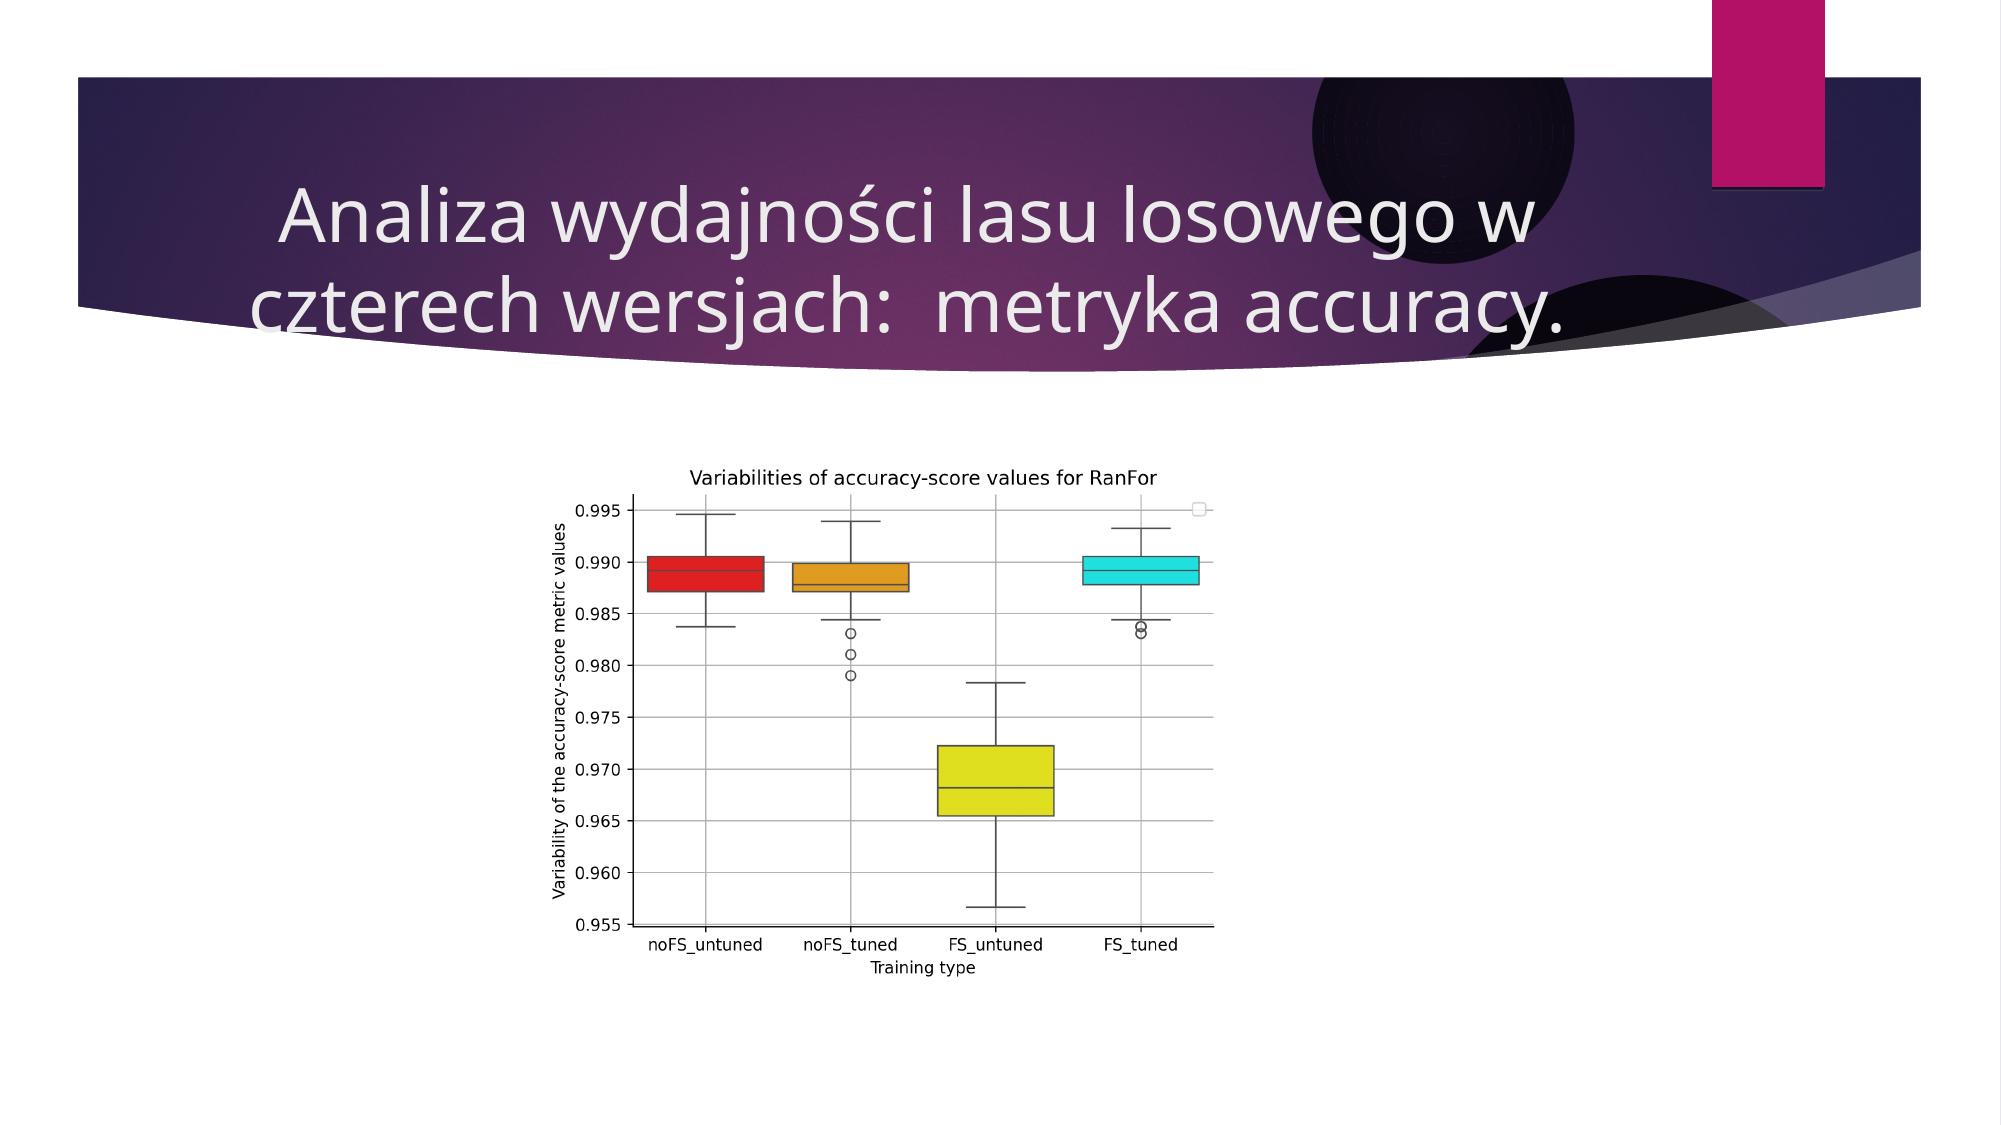

# Analiza wydajności lasu losowego w czterech wersjach: metryka accuracy.